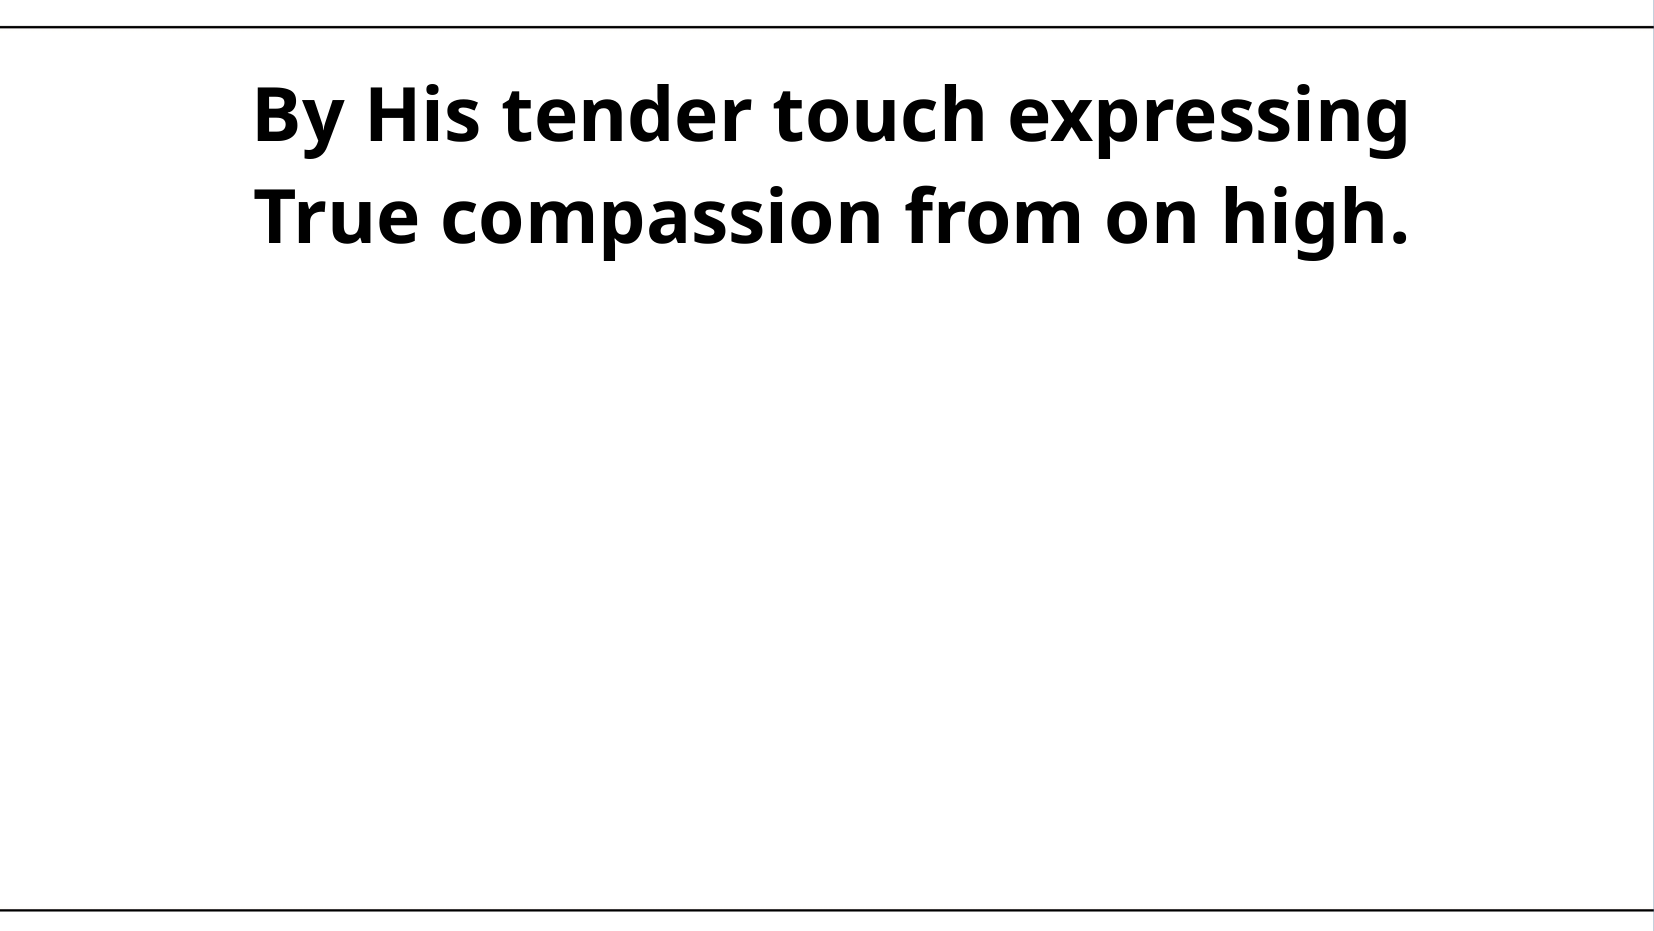

By His tender touch expressing
True compassion from on high.